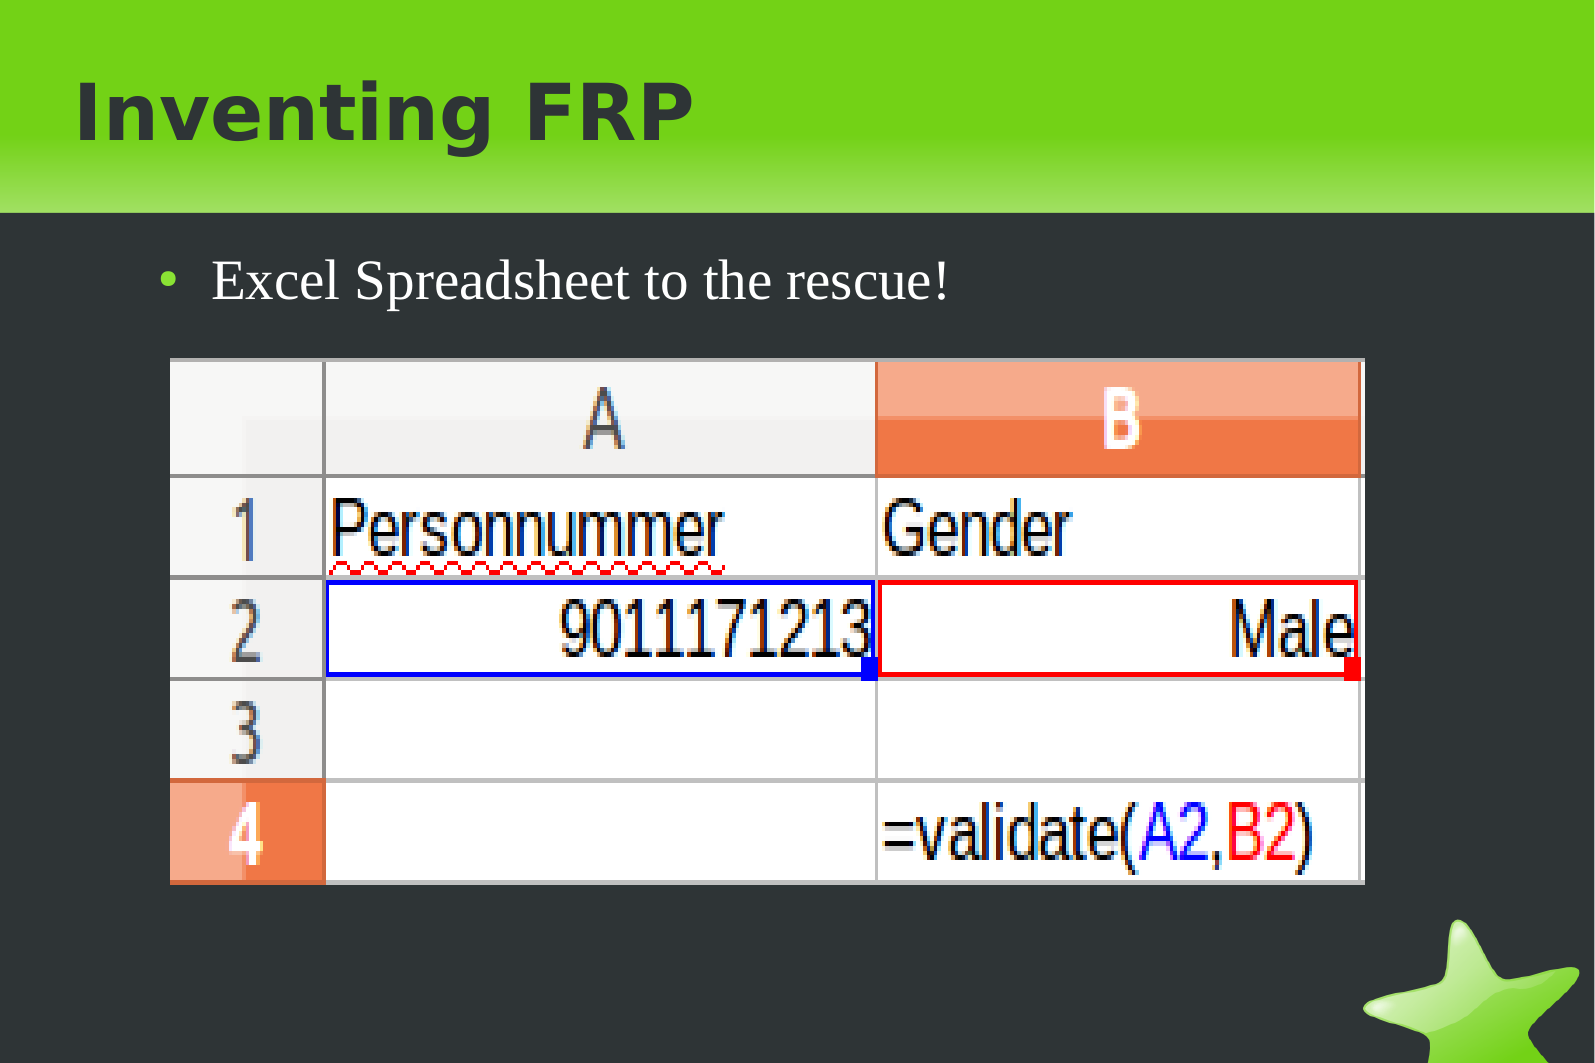

# Inventing FRP
Excel Spreadsheet to the rescue!